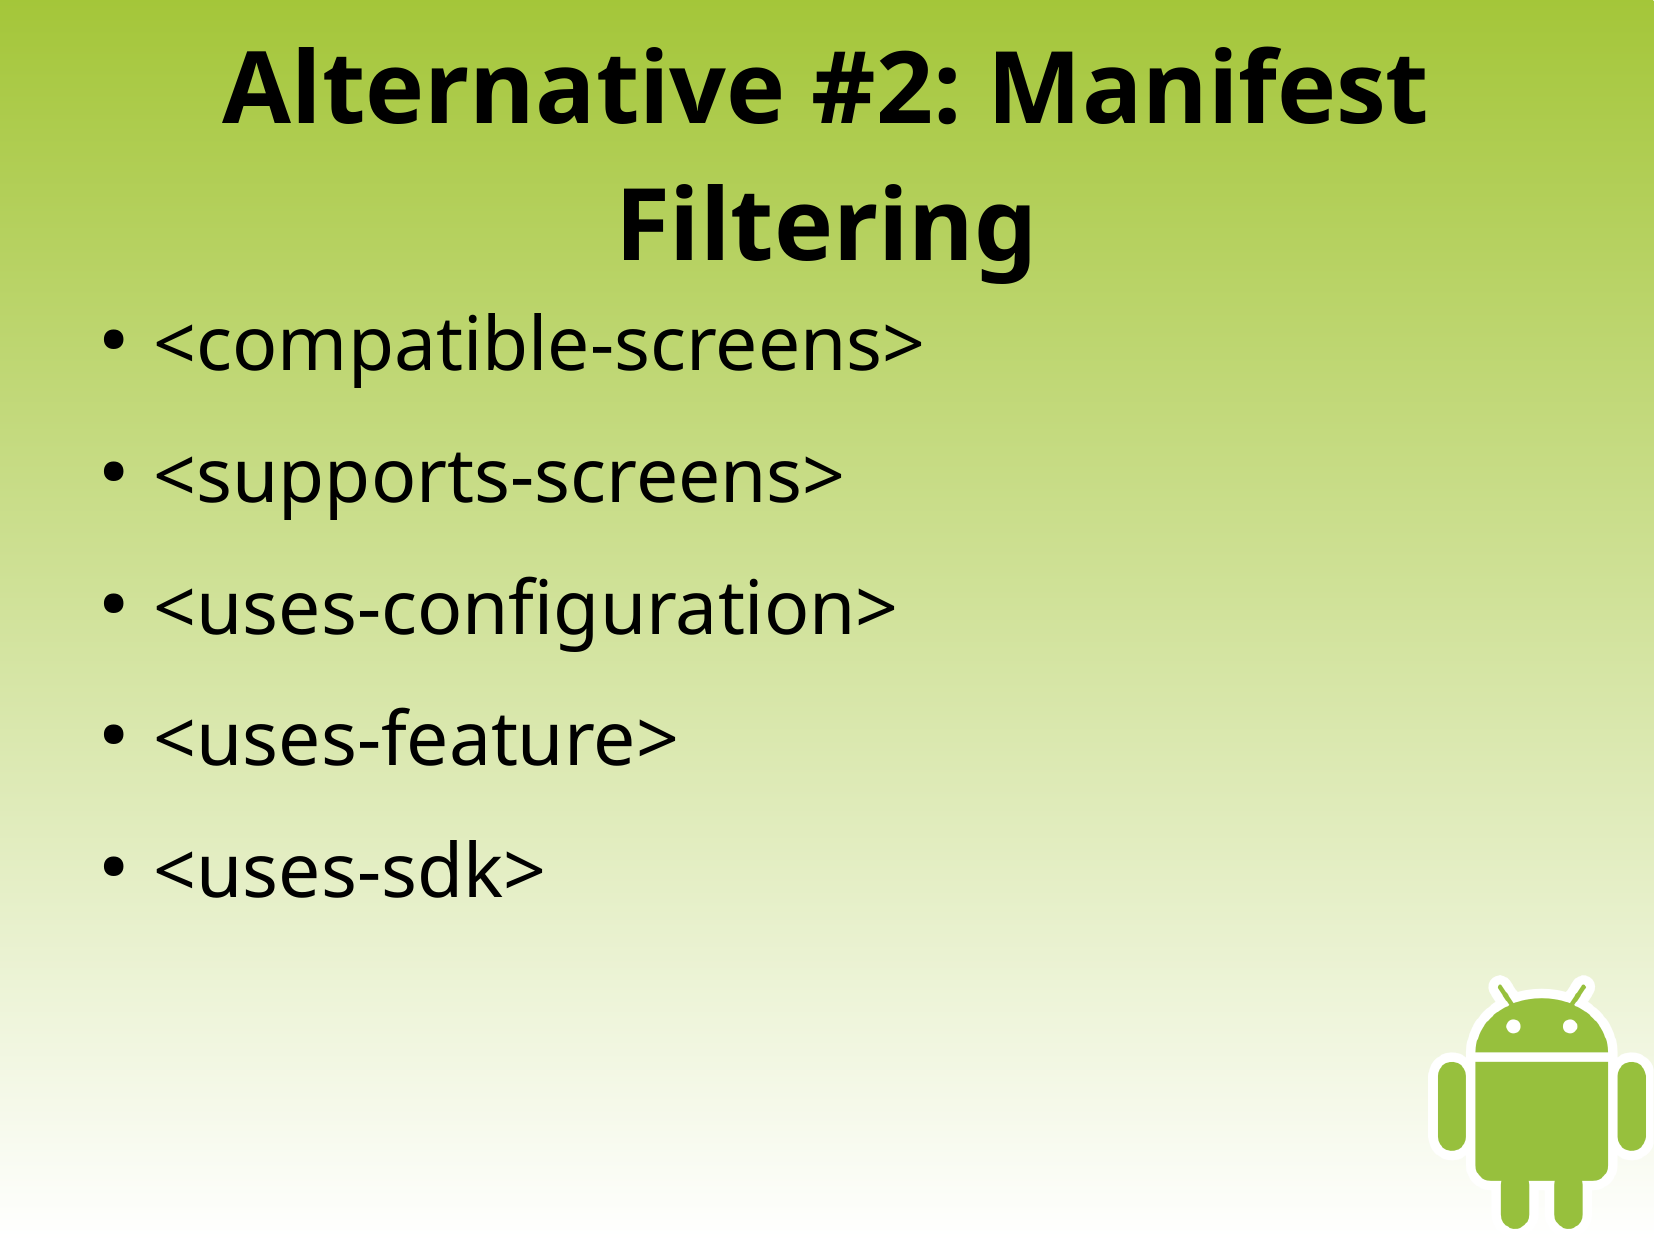

# Alternative #2: Manifest Filtering
<compatible-screens>
<supports-screens>
<uses-configuration>
<uses-feature>
<uses-sdk>